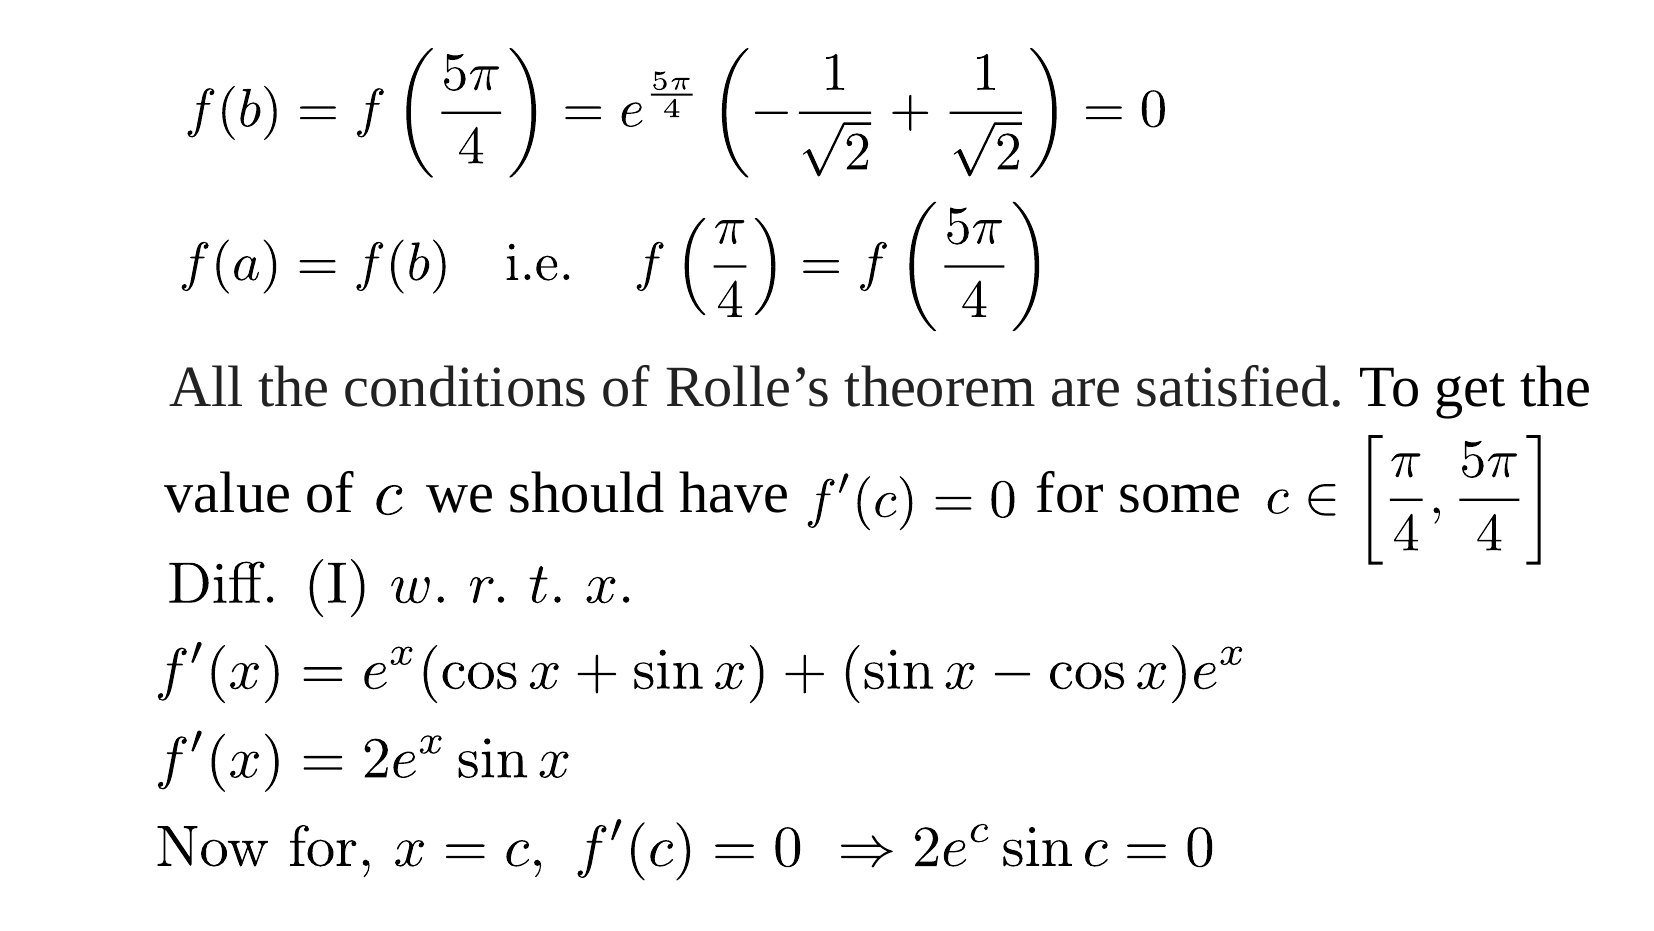

#
	 All the conditions of Rolle’s theorem are satisfied. To get the
	 value of we should have for some